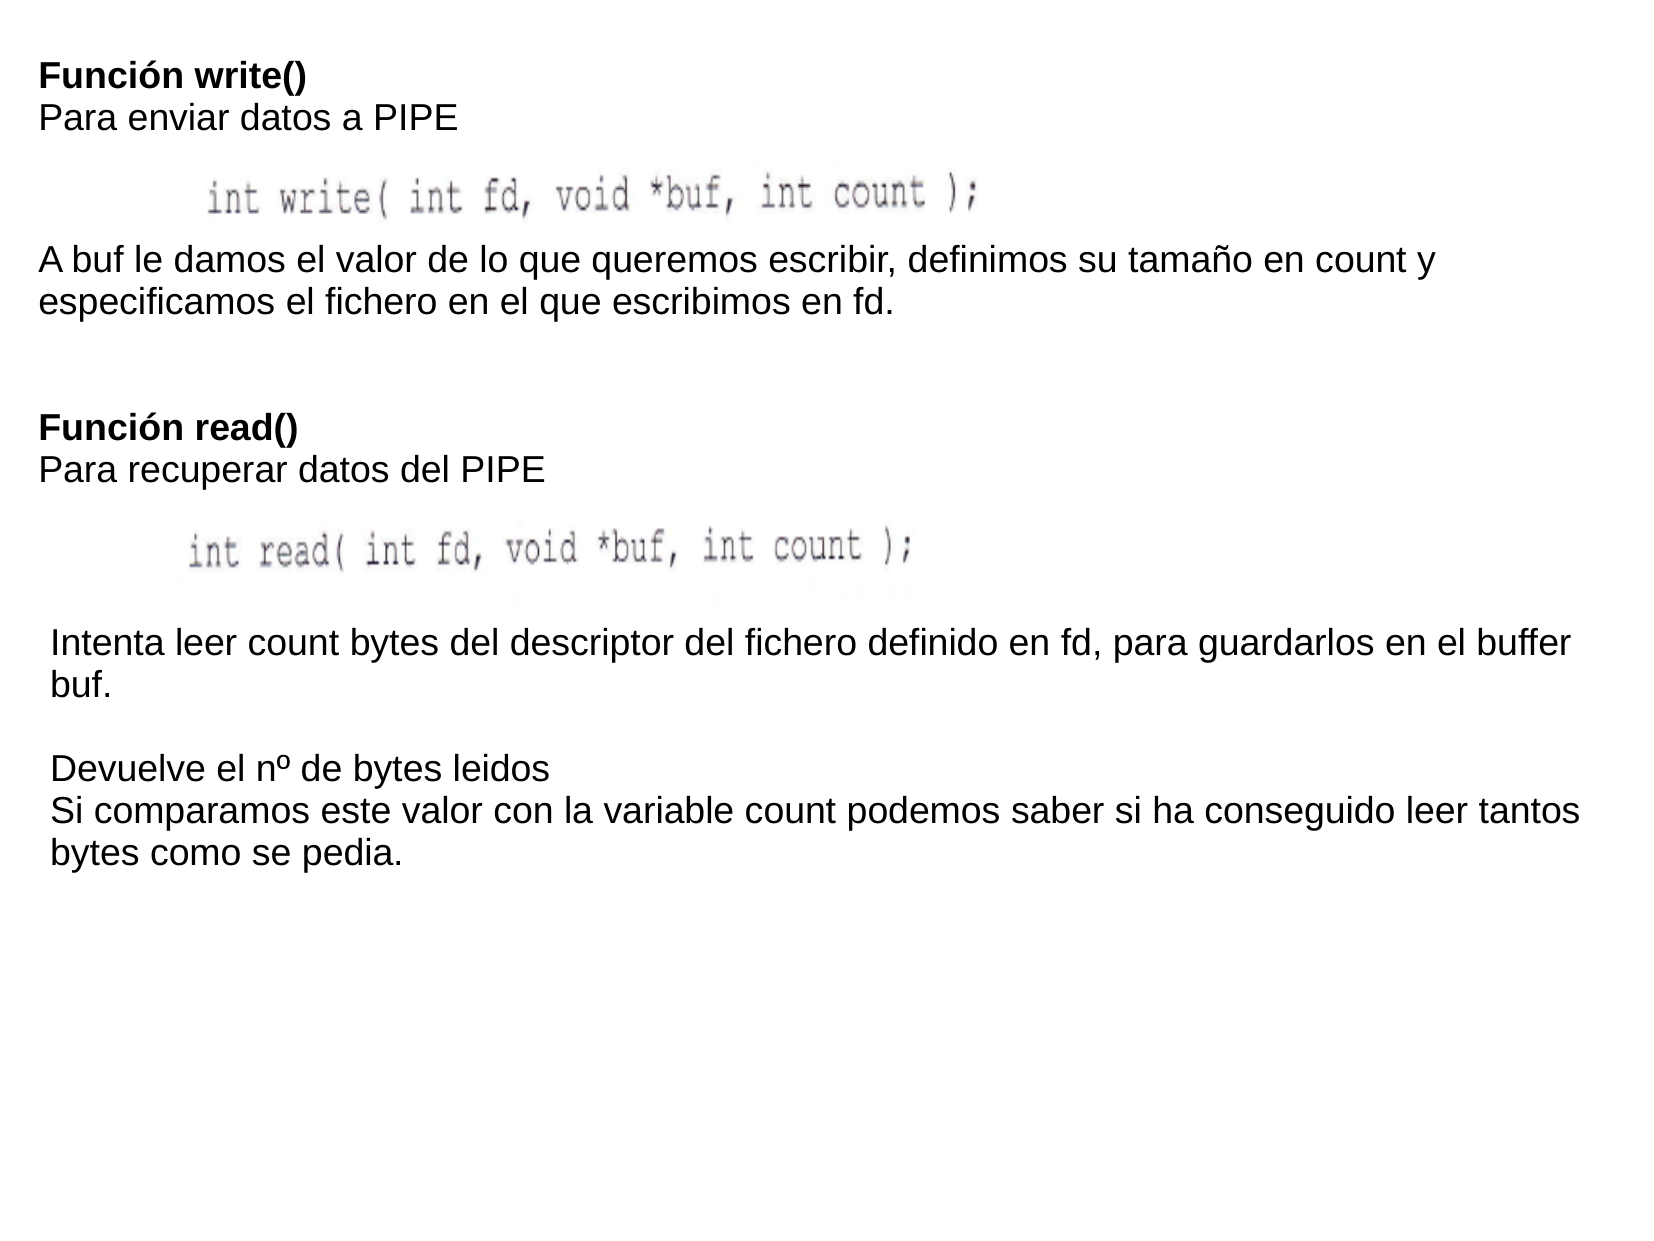

Función write()
Para enviar datos a PIPE
A buf le damos el valor de lo que queremos escribir, definimos su tamaño en count y especificamos el fichero en el que escribimos en fd.
Función read()
Para recuperar datos del PIPE
Intenta leer count bytes del descriptor del fichero definido en fd, para guardarlos en el buffer buf.
Devuelve el nº de bytes leidos
Si comparamos este valor con la variable count podemos saber si ha conseguido leer tantos bytes como se pedia.